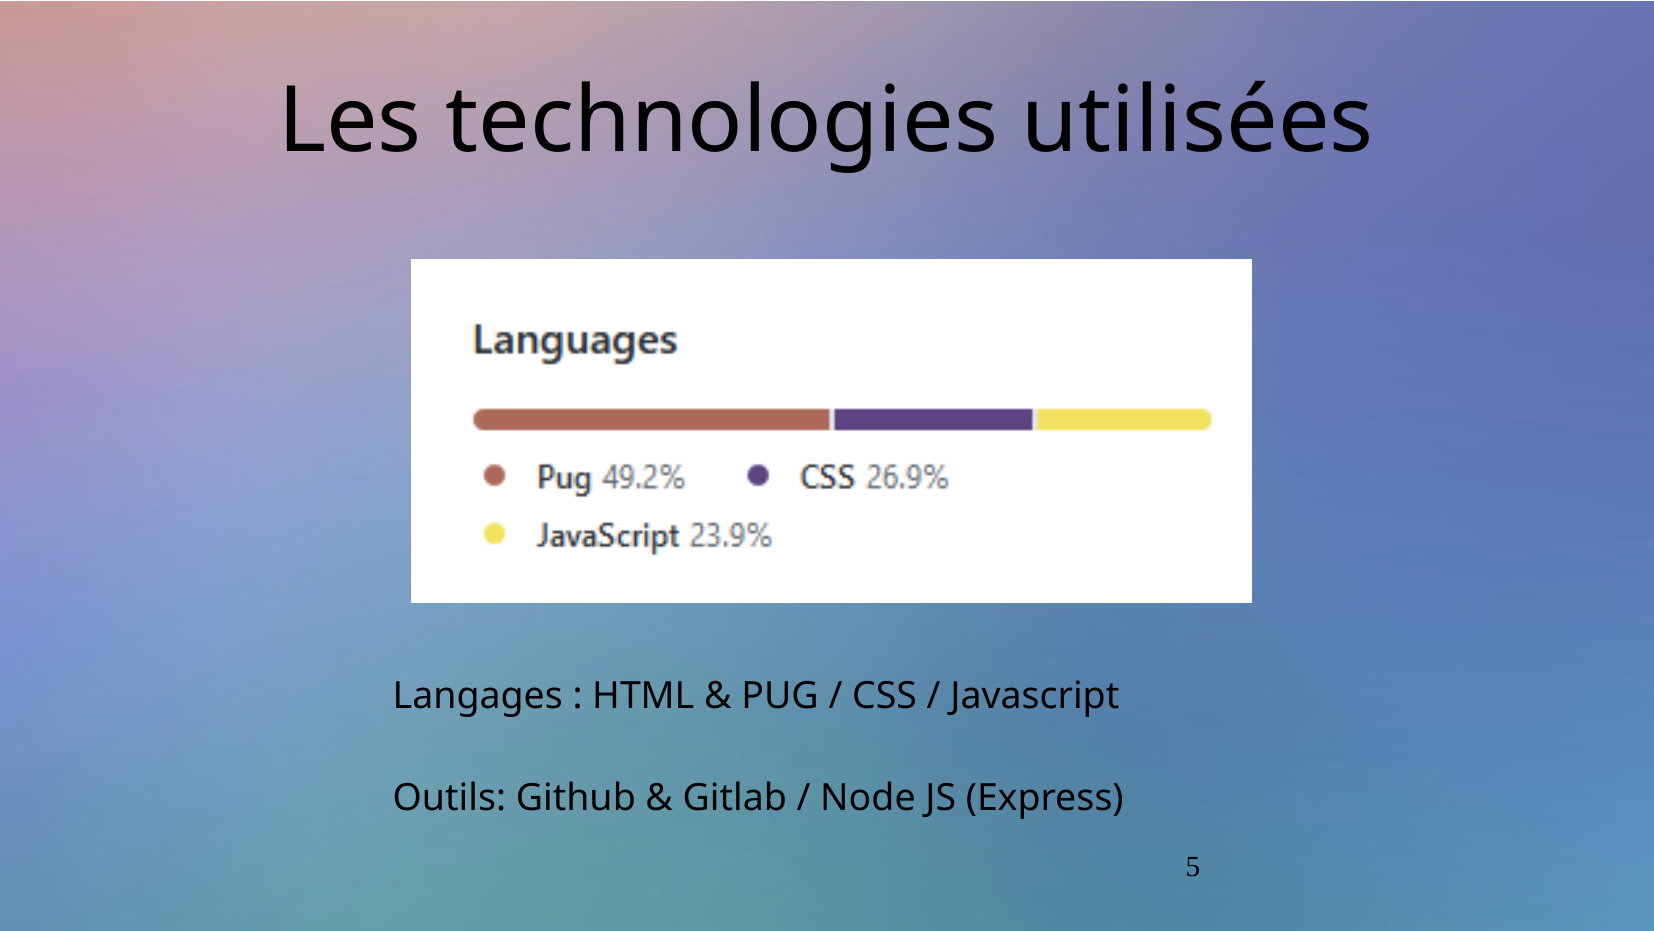

# Les technologies utilisées
Langages : HTML & PUG / CSS / Javascript
Outils: Github & Gitlab / Node JS (Express)